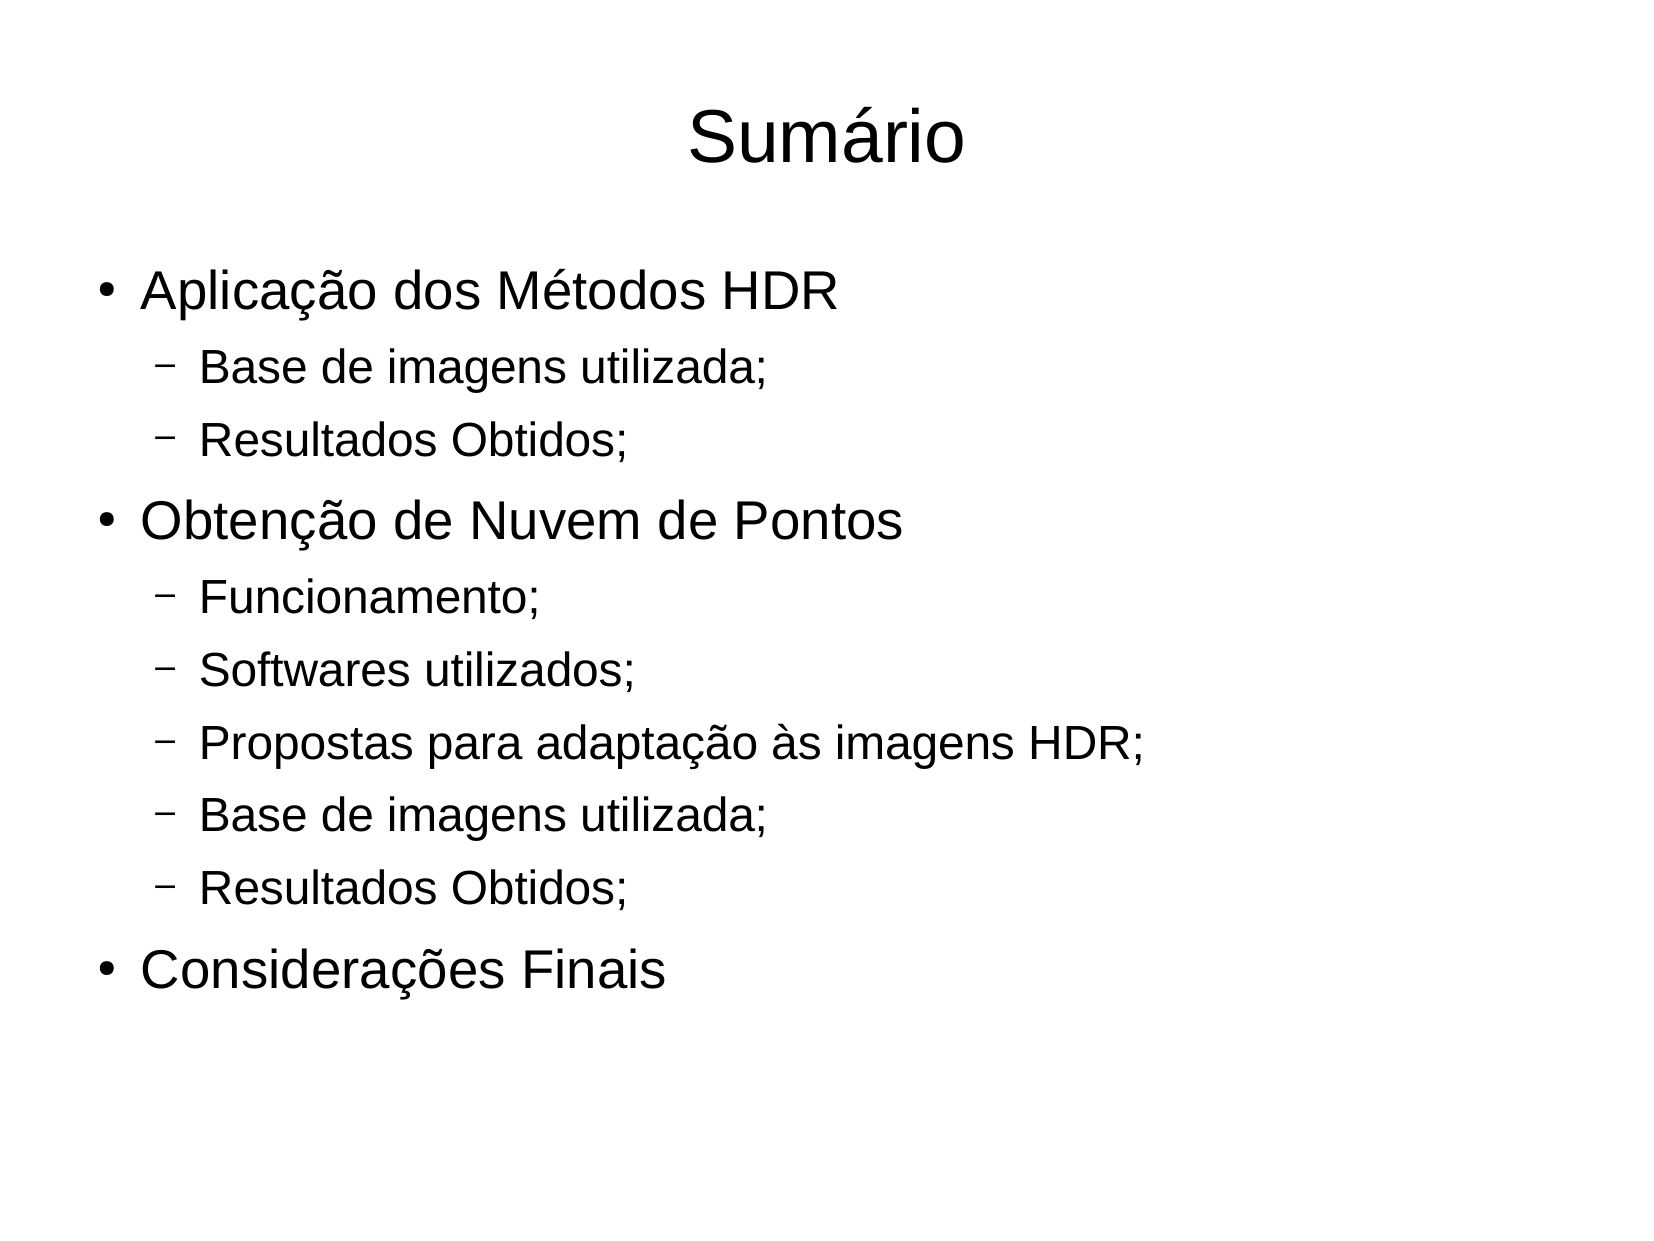

# Sumário
Aplicação dos Métodos HDR
Base de imagens utilizada;
Resultados Obtidos;
Obtenção de Nuvem de Pontos
Funcionamento;
Softwares utilizados;
Propostas para adaptação às imagens HDR;
Base de imagens utilizada;
Resultados Obtidos;
Considerações Finais